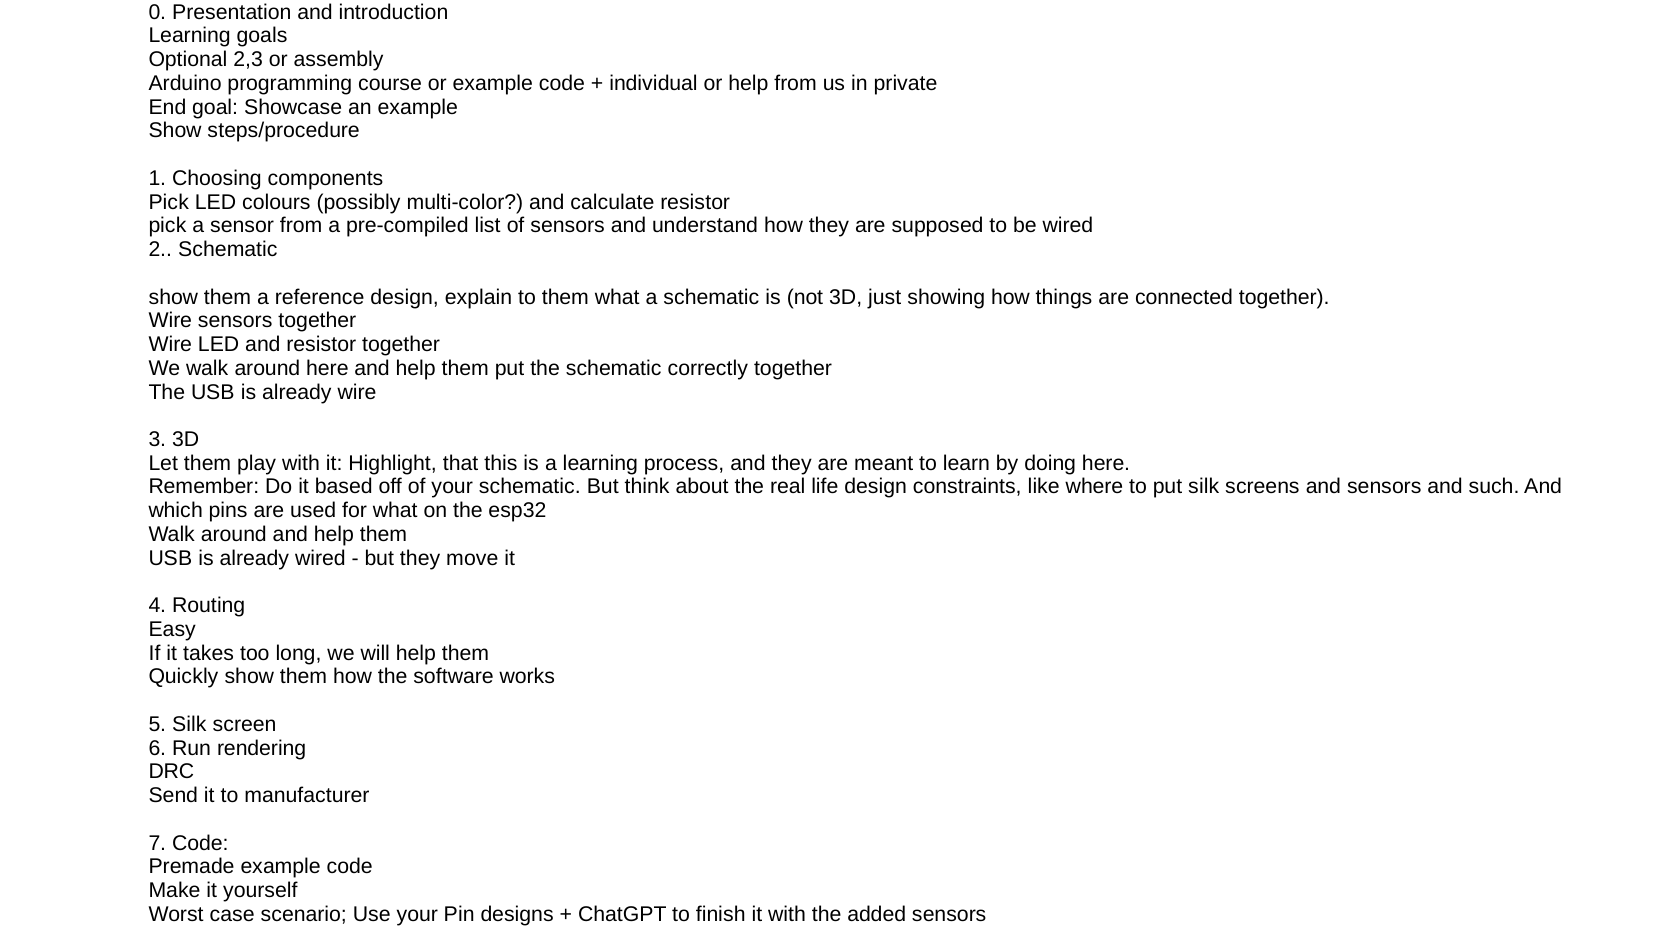

# 0. Presentation and introduction
Learning goals
Optional 2,3 or assembly
Arduino programming course or example code + individual or help from us in private
End goal: Showcase an example
Show steps/procedure
1. Choosing components
Pick LED colours (possibly multi-color?) and calculate resistor
pick a sensor from a pre-compiled list of sensors and understand how they are supposed to be wired
2.. Schematic
show them a reference design, explain to them what a schematic is (not 3D, just showing how things are connected together).
Wire sensors together
Wire LED and resistor together
We walk around here and help them put the schematic correctly together
The USB is already wire
3. 3D
Let them play with it: Highlight, that this is a learning process, and they are meant to learn by doing here.
Remember: Do it based off of your schematic. But think about the real life design constraints, like where to put silk screens and sensors and such. And which pins are used for what on the esp32
Walk around and help them
USB is already wired - but they move it
4. Routing
Easy
If it takes too long, we will help them
Quickly show them how the software works
5. Silk screen
6. Run rendering
DRC
Send it to manufacturer
7. Code:
Premade example code
Make it yourself
Worst case scenario; Use your Pin designs + ChatGPT to finish it with the added sensors